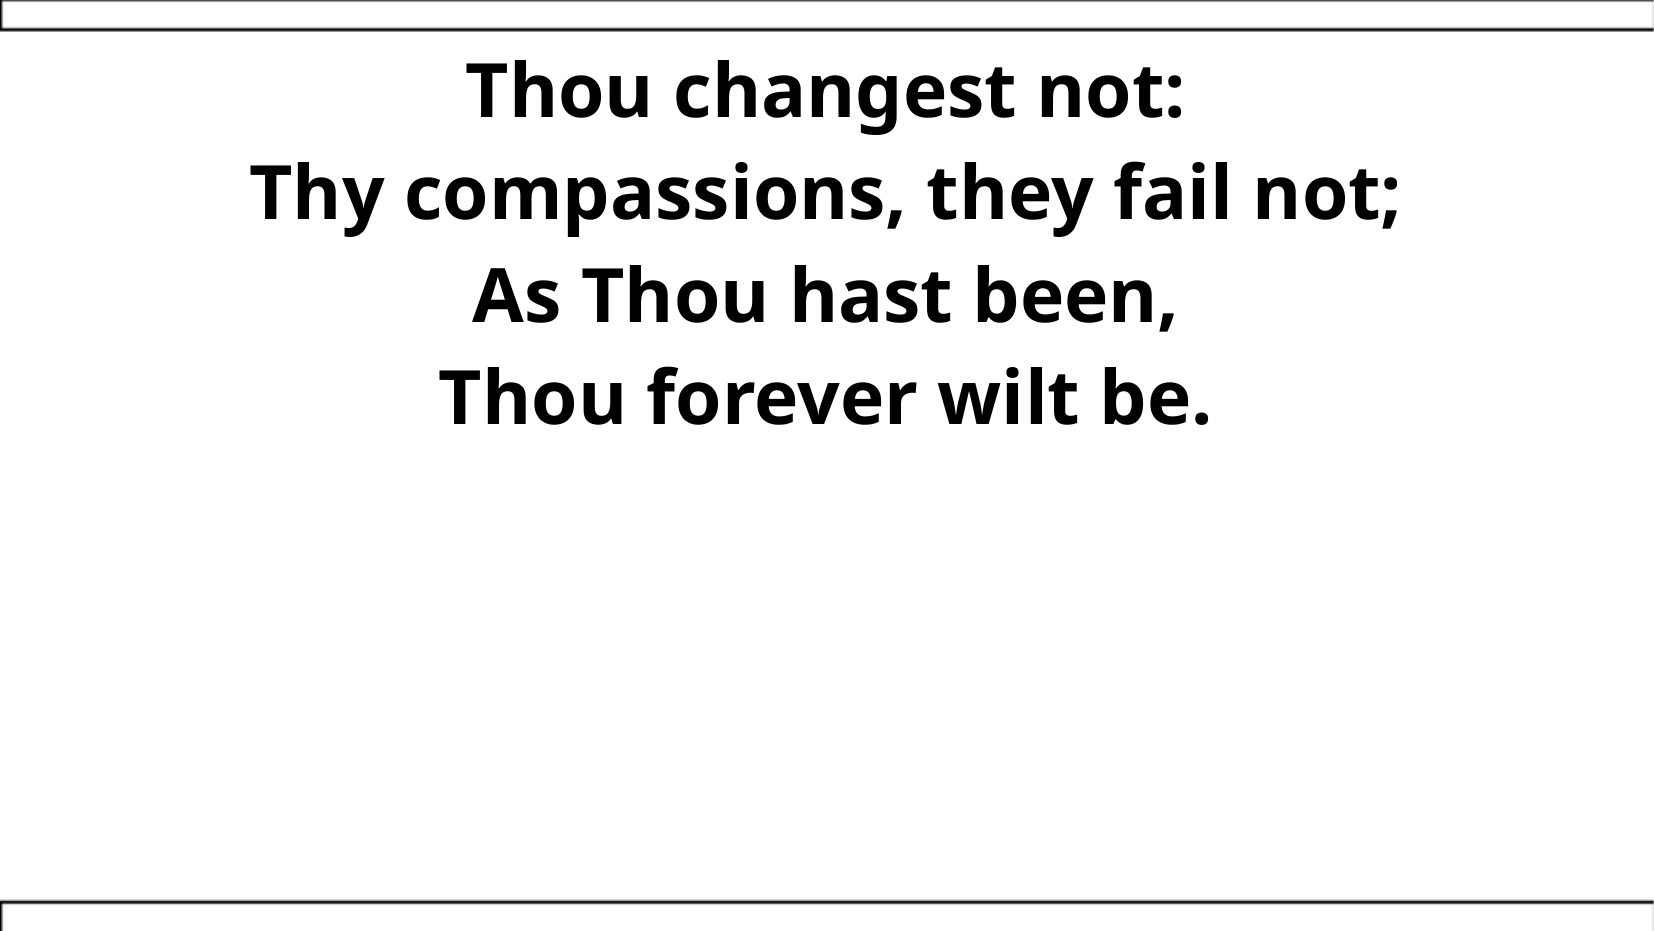

Thou changest not:
Thy compassions, they fail not;
As Thou hast been,
Thou forever wilt be.